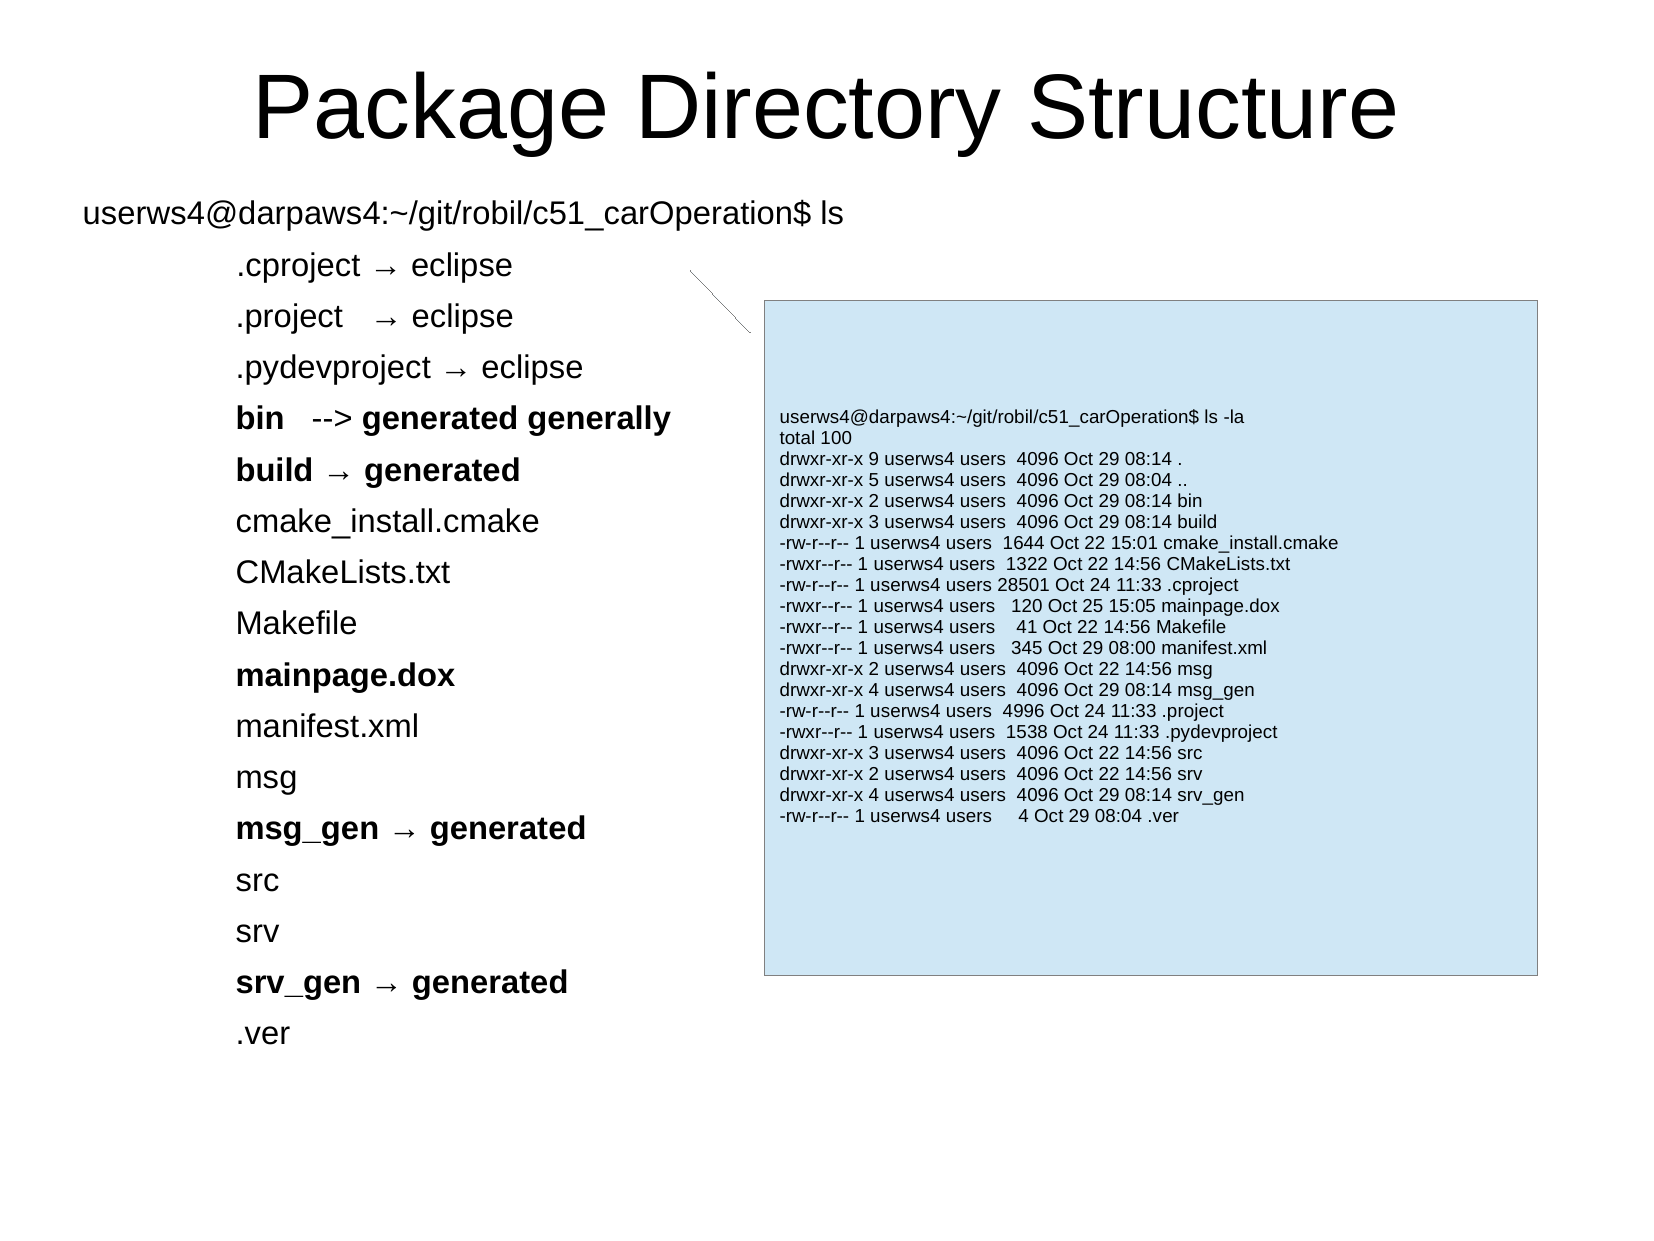

# Package Directory Structure
userws4@darpaws4:~/git/robil/c51_carOperation$ ls
 		 .cproject → eclipse
 .project → eclipse
 .pydevproject → eclipse
 bin --> generated generally
 build → generated
 cmake_install.cmake
 CMakeLists.txt
 Makefile
 mainpage.dox
 manifest.xml
 msg
 msg_gen → generated
 src
 srv
 srv_gen → generated
 .ver
userws4@darpaws4:~/git/robil/c51_carOperation$ ls -la
total 100
drwxr-xr-x 9 userws4 users 4096 Oct 29 08:14 .
drwxr-xr-x 5 userws4 users 4096 Oct 29 08:04 ..
drwxr-xr-x 2 userws4 users 4096 Oct 29 08:14 bin
drwxr-xr-x 3 userws4 users 4096 Oct 29 08:14 build
-rw-r--r-- 1 userws4 users 1644 Oct 22 15:01 cmake_install.cmake
-rwxr--r-- 1 userws4 users 1322 Oct 22 14:56 CMakeLists.txt
-rw-r--r-- 1 userws4 users 28501 Oct 24 11:33 .cproject
-rwxr--r-- 1 userws4 users 120 Oct 25 15:05 mainpage.dox
-rwxr--r-- 1 userws4 users 41 Oct 22 14:56 Makefile
-rwxr--r-- 1 userws4 users 345 Oct 29 08:00 manifest.xml
drwxr-xr-x 2 userws4 users 4096 Oct 22 14:56 msg
drwxr-xr-x 4 userws4 users 4096 Oct 29 08:14 msg_gen
-rw-r--r-- 1 userws4 users 4996 Oct 24 11:33 .project
-rwxr--r-- 1 userws4 users 1538 Oct 24 11:33 .pydevproject
drwxr-xr-x 3 userws4 users 4096 Oct 22 14:56 src
drwxr-xr-x 2 userws4 users 4096 Oct 22 14:56 srv
drwxr-xr-x 4 userws4 users 4096 Oct 29 08:14 srv_gen
-rw-r--r-- 1 userws4 users 4 Oct 29 08:04 .ver